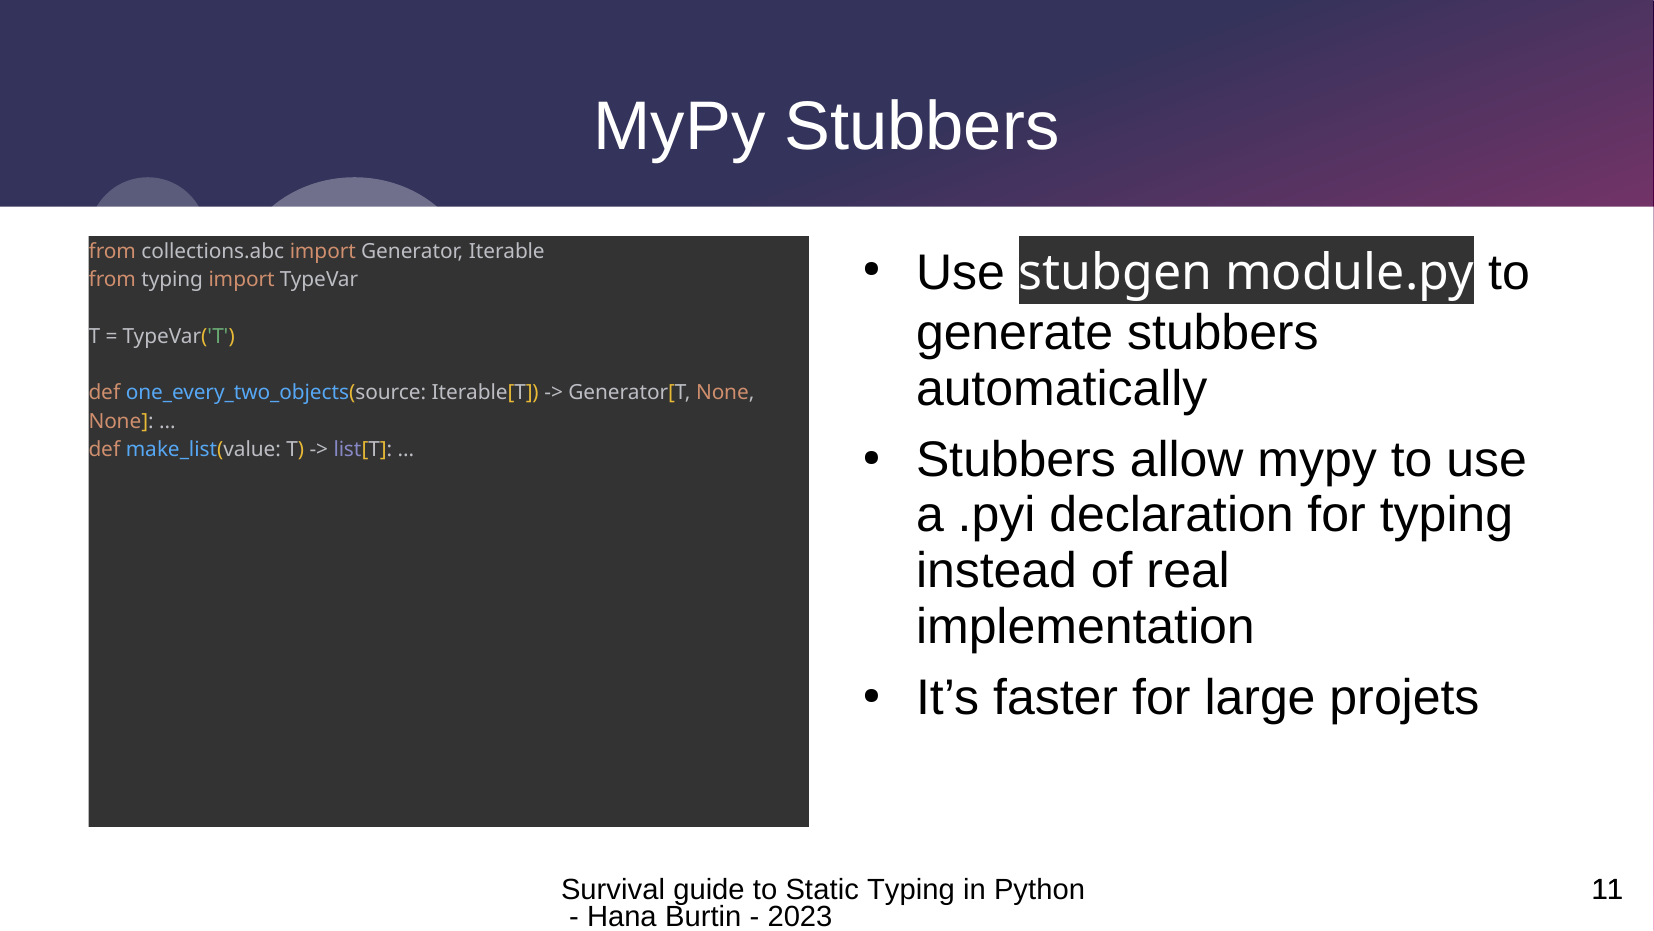

# MyPy Stubbers
from collections.abc import Generator, Iterable
from typing import TypeVar
T = TypeVar('T')
def one_every_two_objects(source: Iterable[T]) -> Generator[T, None, None]: ...
def make_list(value: T) -> list[T]: ...
Use stubgen module.py to generate stubbers automatically
Stubbers allow mypy to use a .pyi declaration for typing instead of real implementation
It’s faster for large projets
Survival guide to Static Typing in Python - Hana Burtin - 2023
11